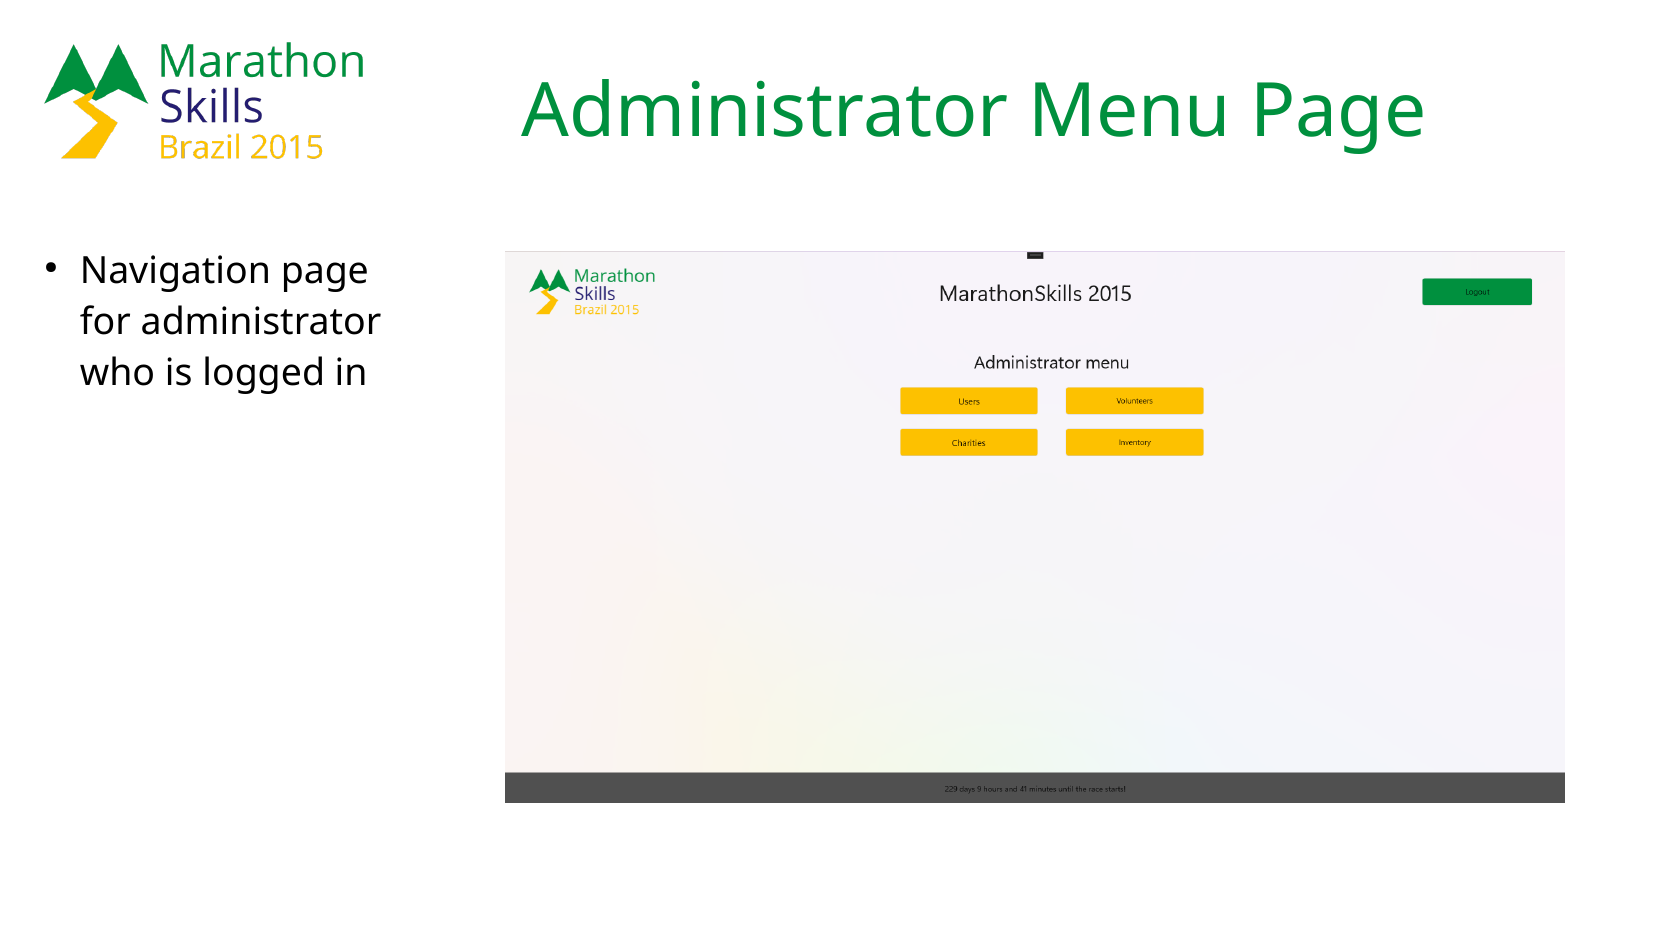

# Administrator Menu Page
Navigation page for administrator who is logged in